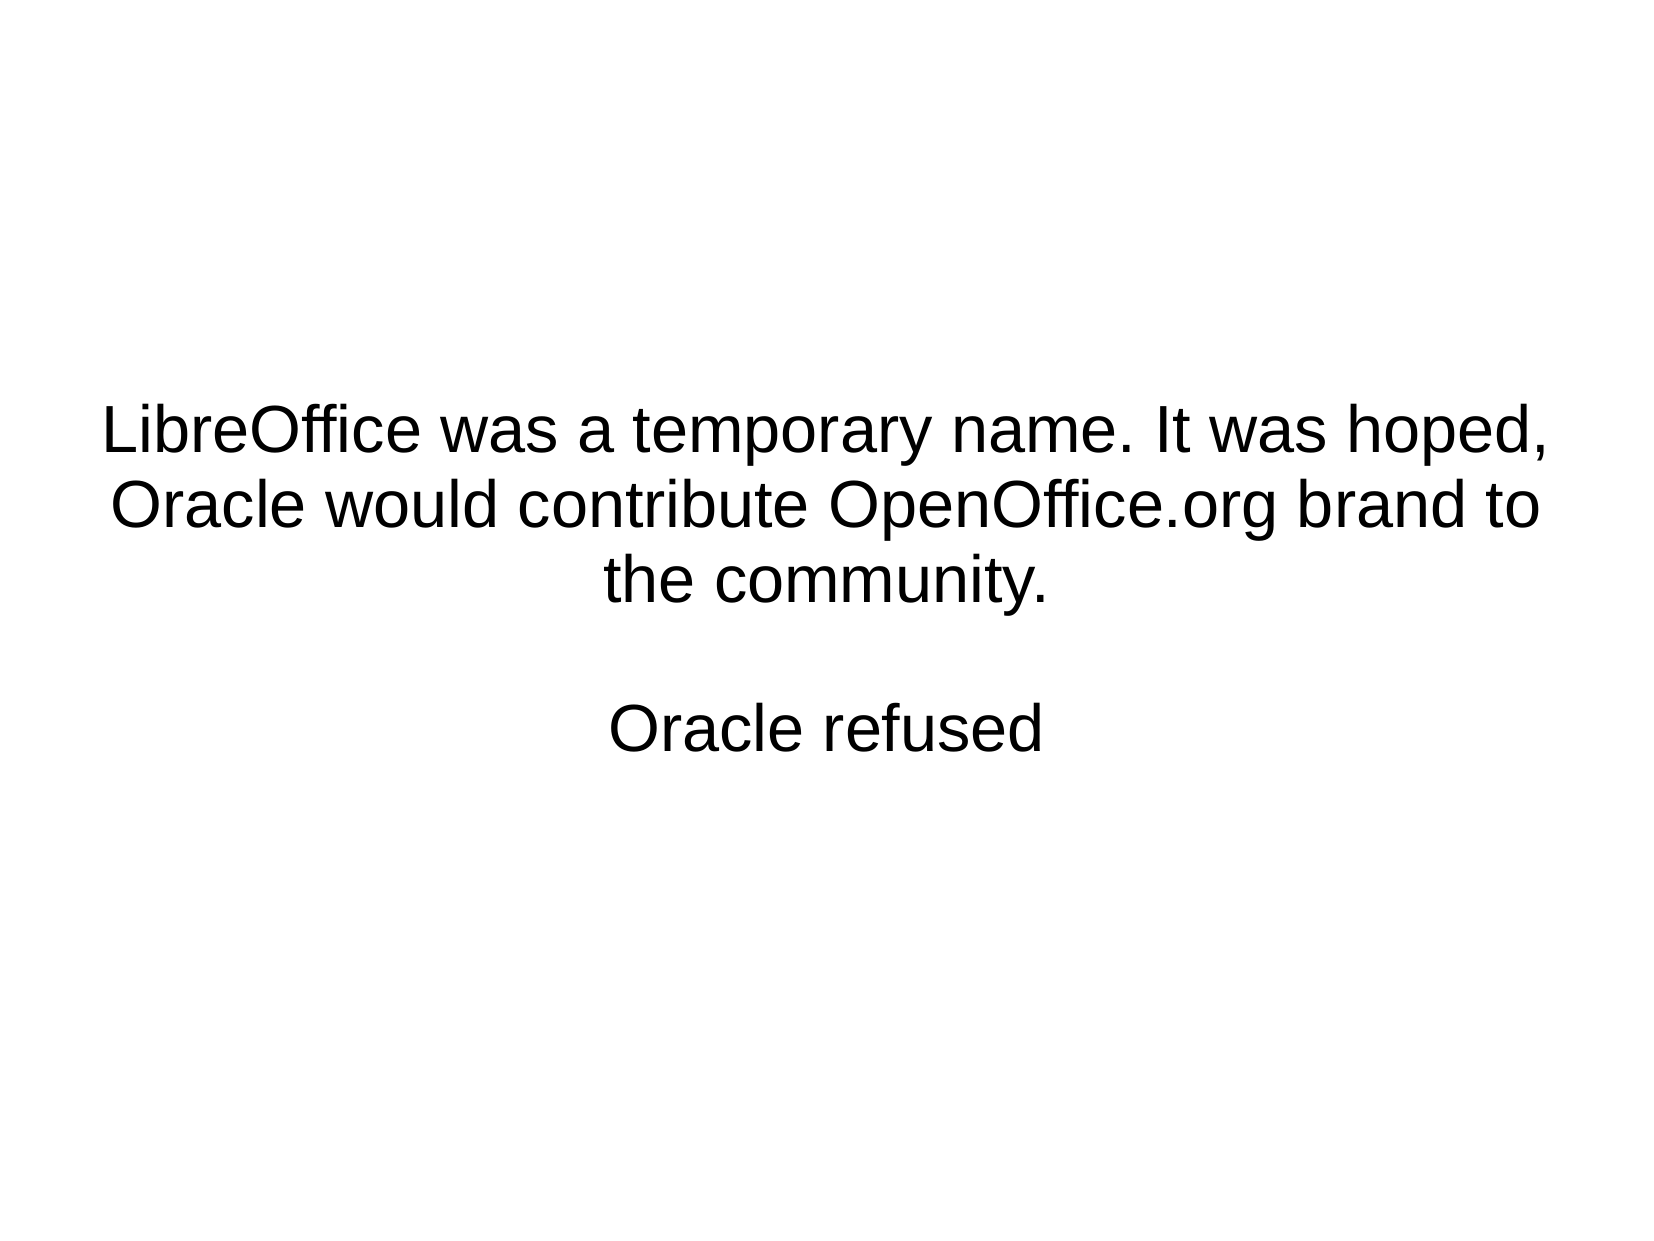

# LibreOffice was a temporary name. It was hoped, Oracle would contribute OpenOffice.org brand to the community.
Oracle refused